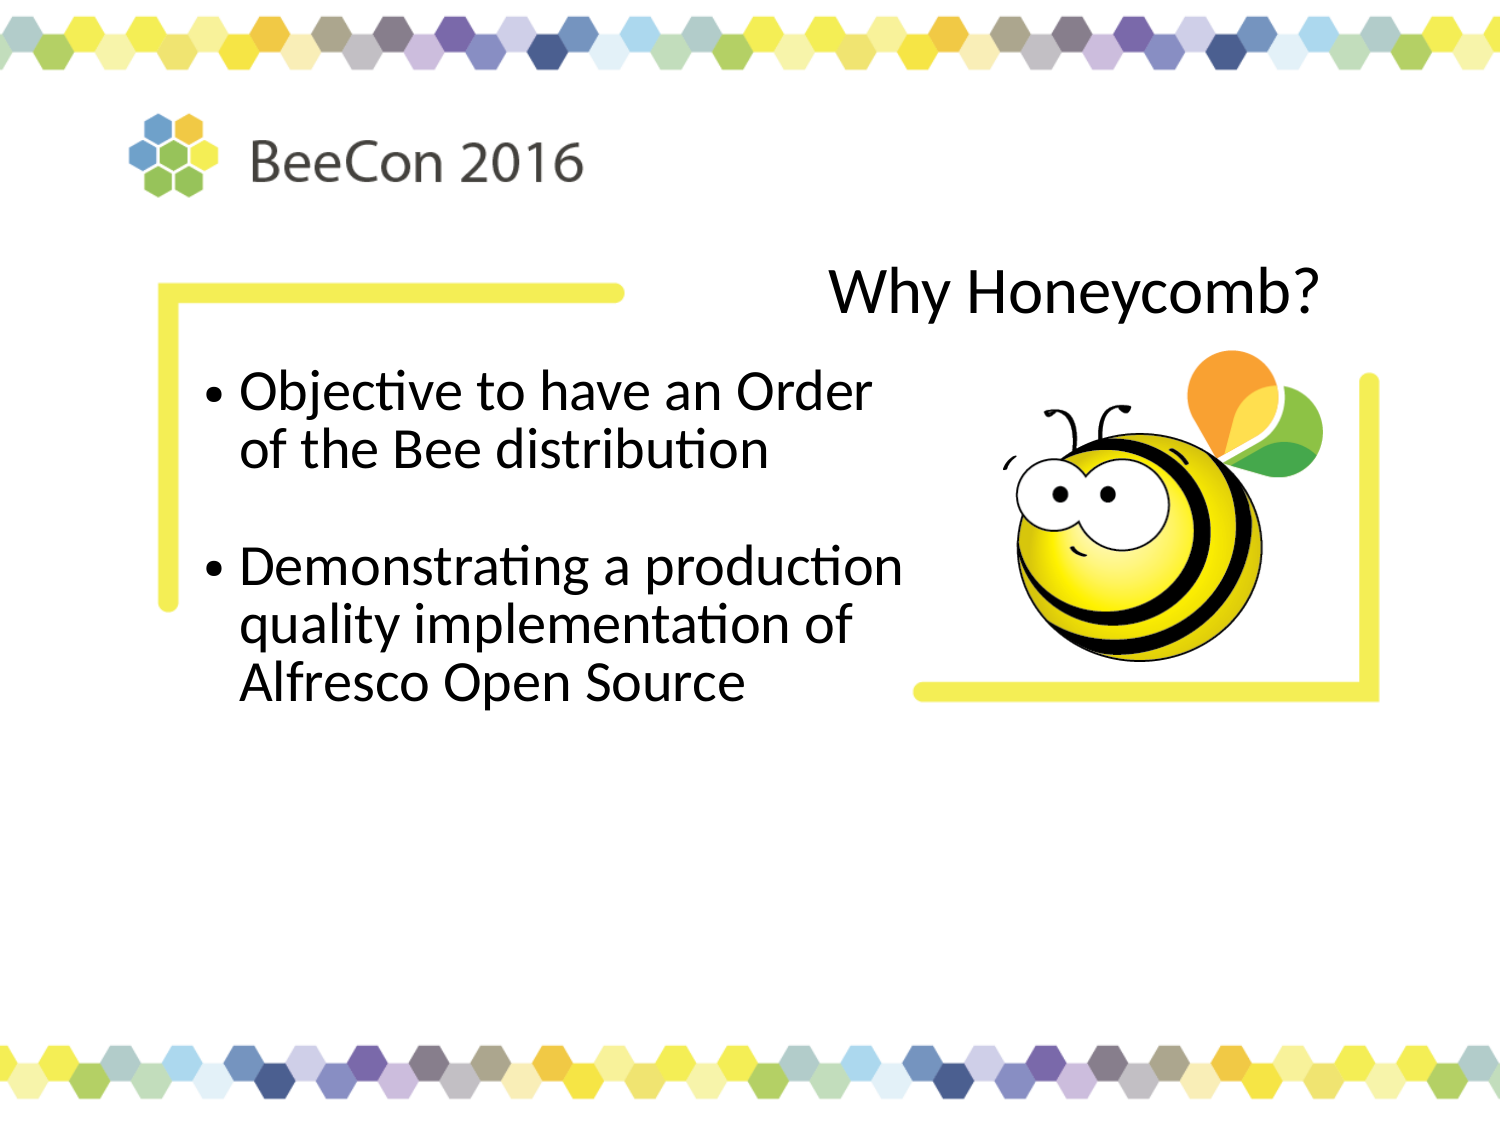

# Why Honeycomb?
Objective to have an Order of the Bee distribution
Demonstrating a production quality implementation of Alfresco Open Source